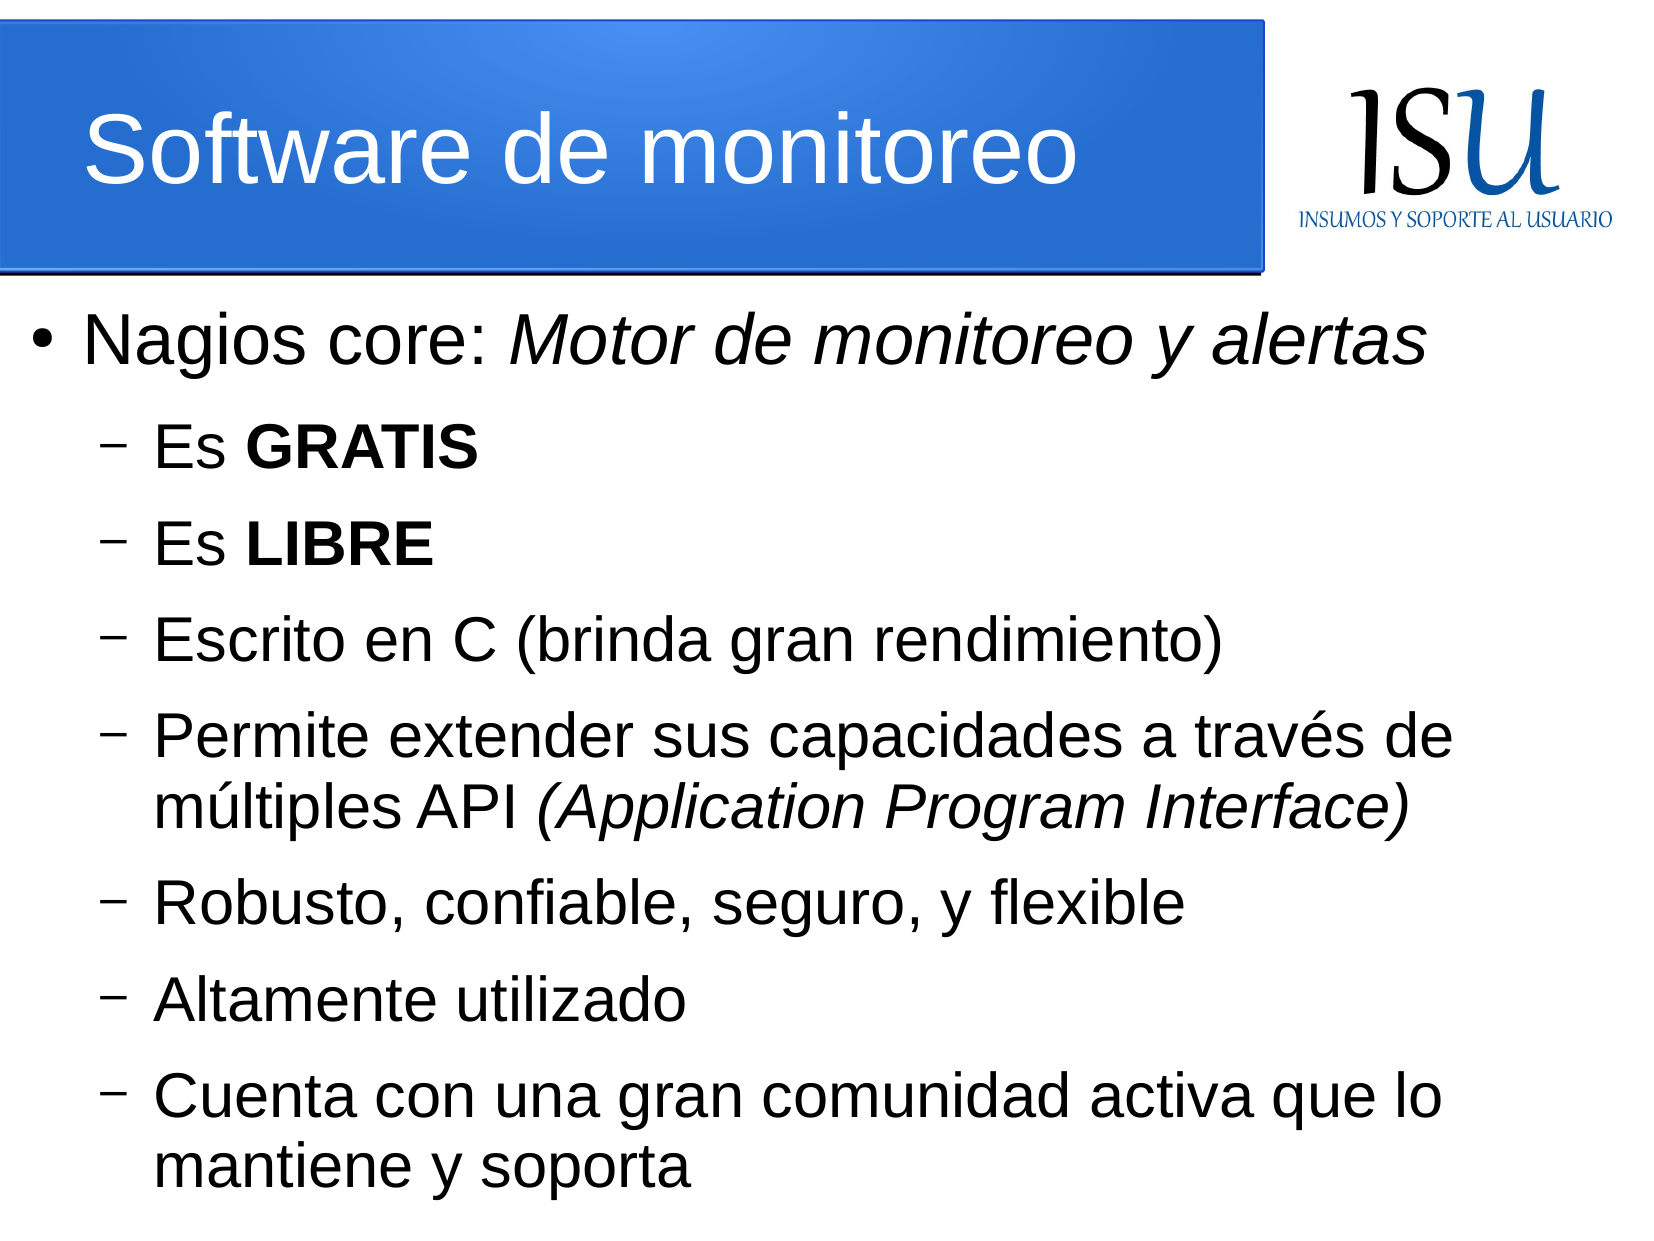

# Software de monitoreo
Nagios core: Motor de monitoreo y alertas
Es GRATIS
Es LIBRE
Escrito en C (brinda gran rendimiento)
Permite extender sus capacidades a través de múltiples API (Application Program Interface)
Robusto, confiable, seguro, y flexible
Altamente utilizado
Cuenta con una gran comunidad activa que lo mantiene y soporta